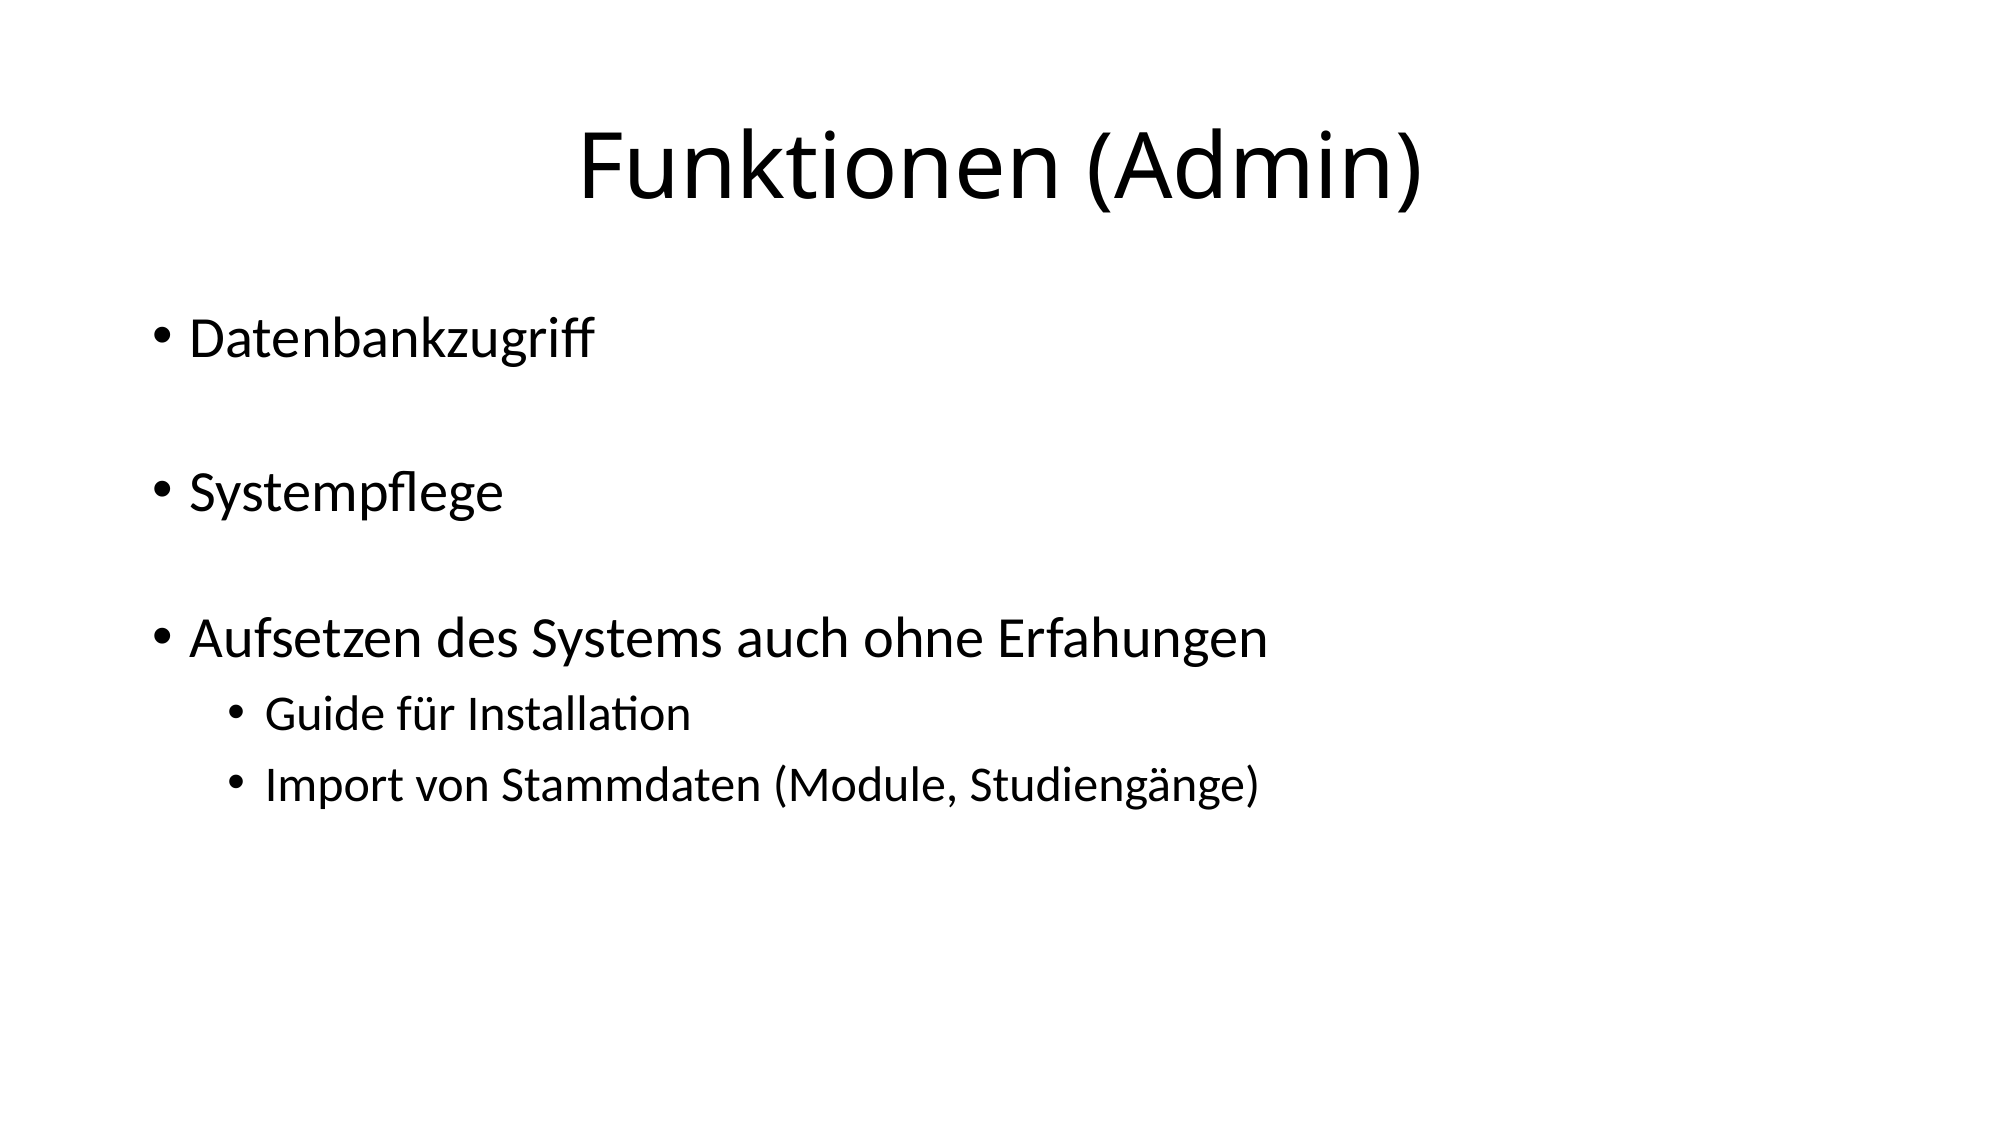

# Funktionen (Admin)
Datenbankzugriff
Systempflege
Aufsetzen des Systems auch ohne Erfahungen
Guide für Installation
Import von Stammdaten (Module, Studiengänge)